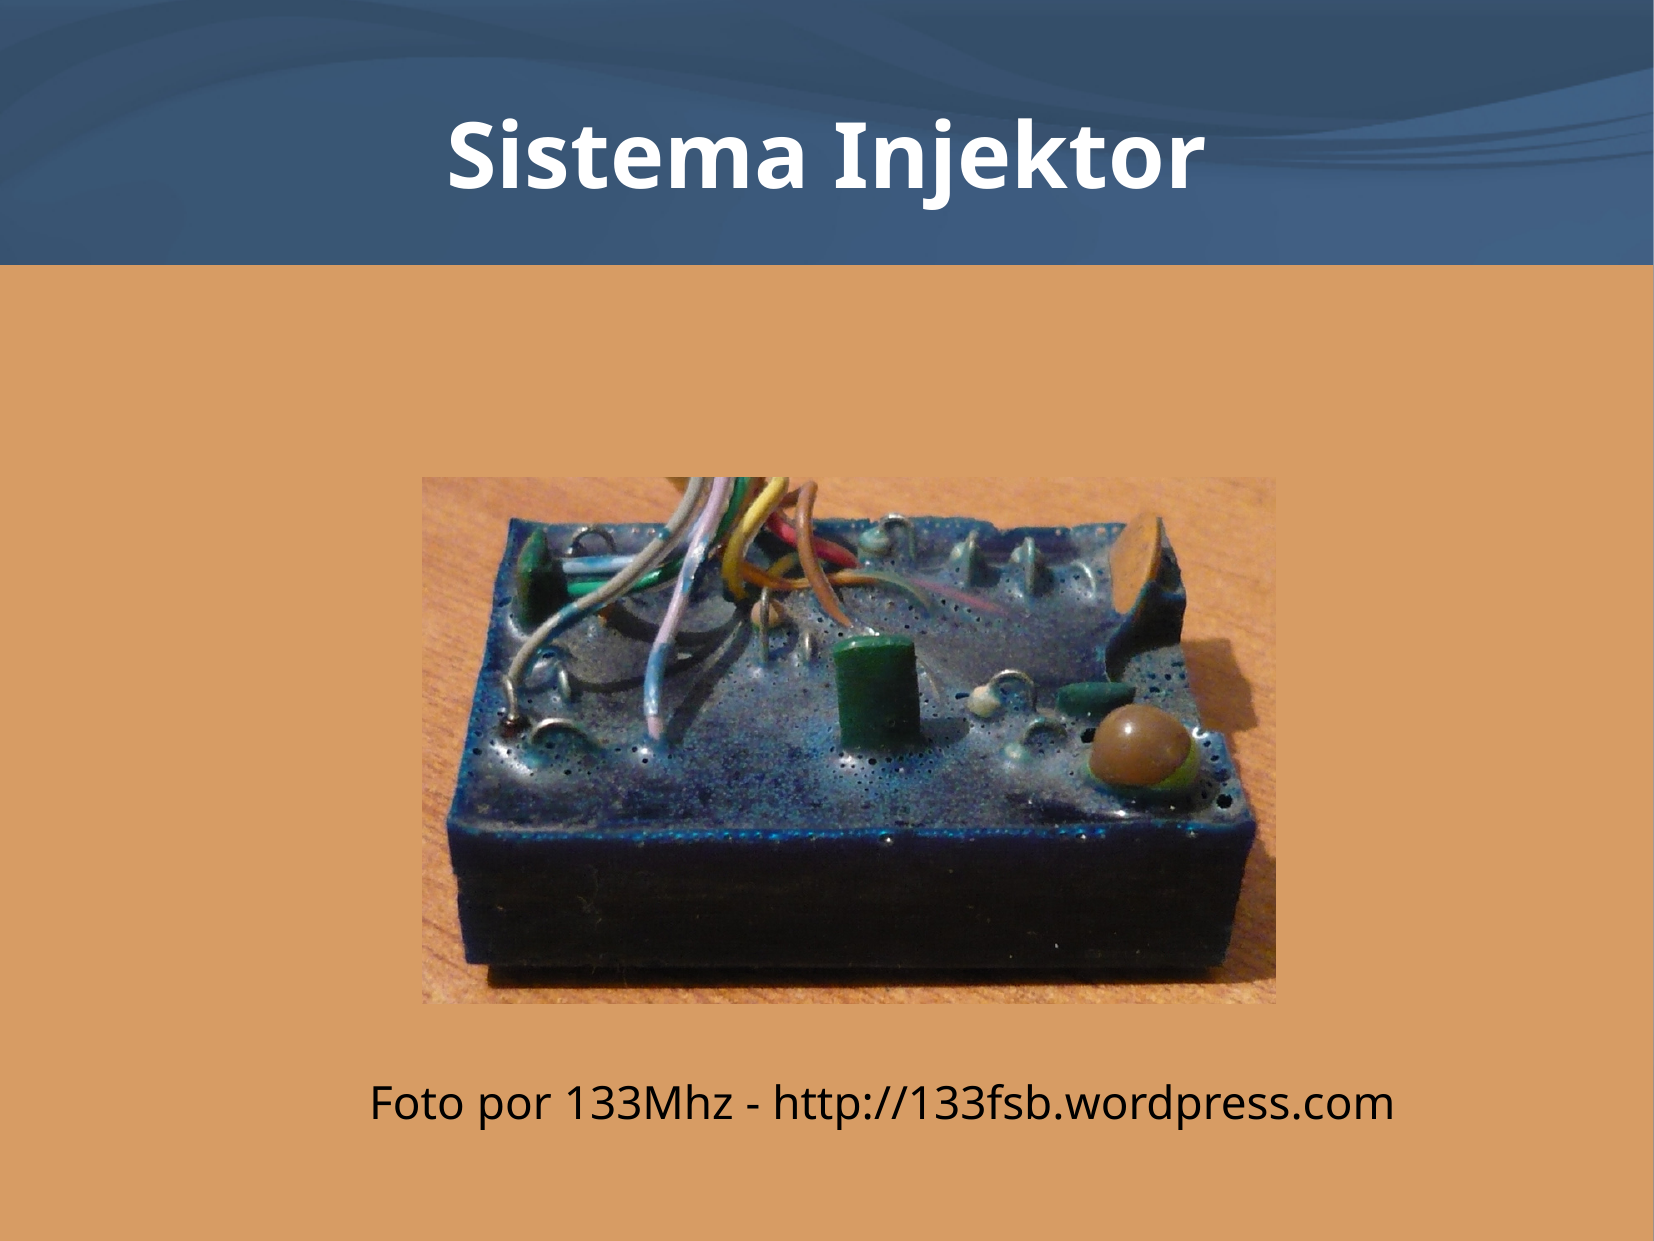

# Sistema Injektor
Foto por 133Mhz - http://133fsb.wordpress.com